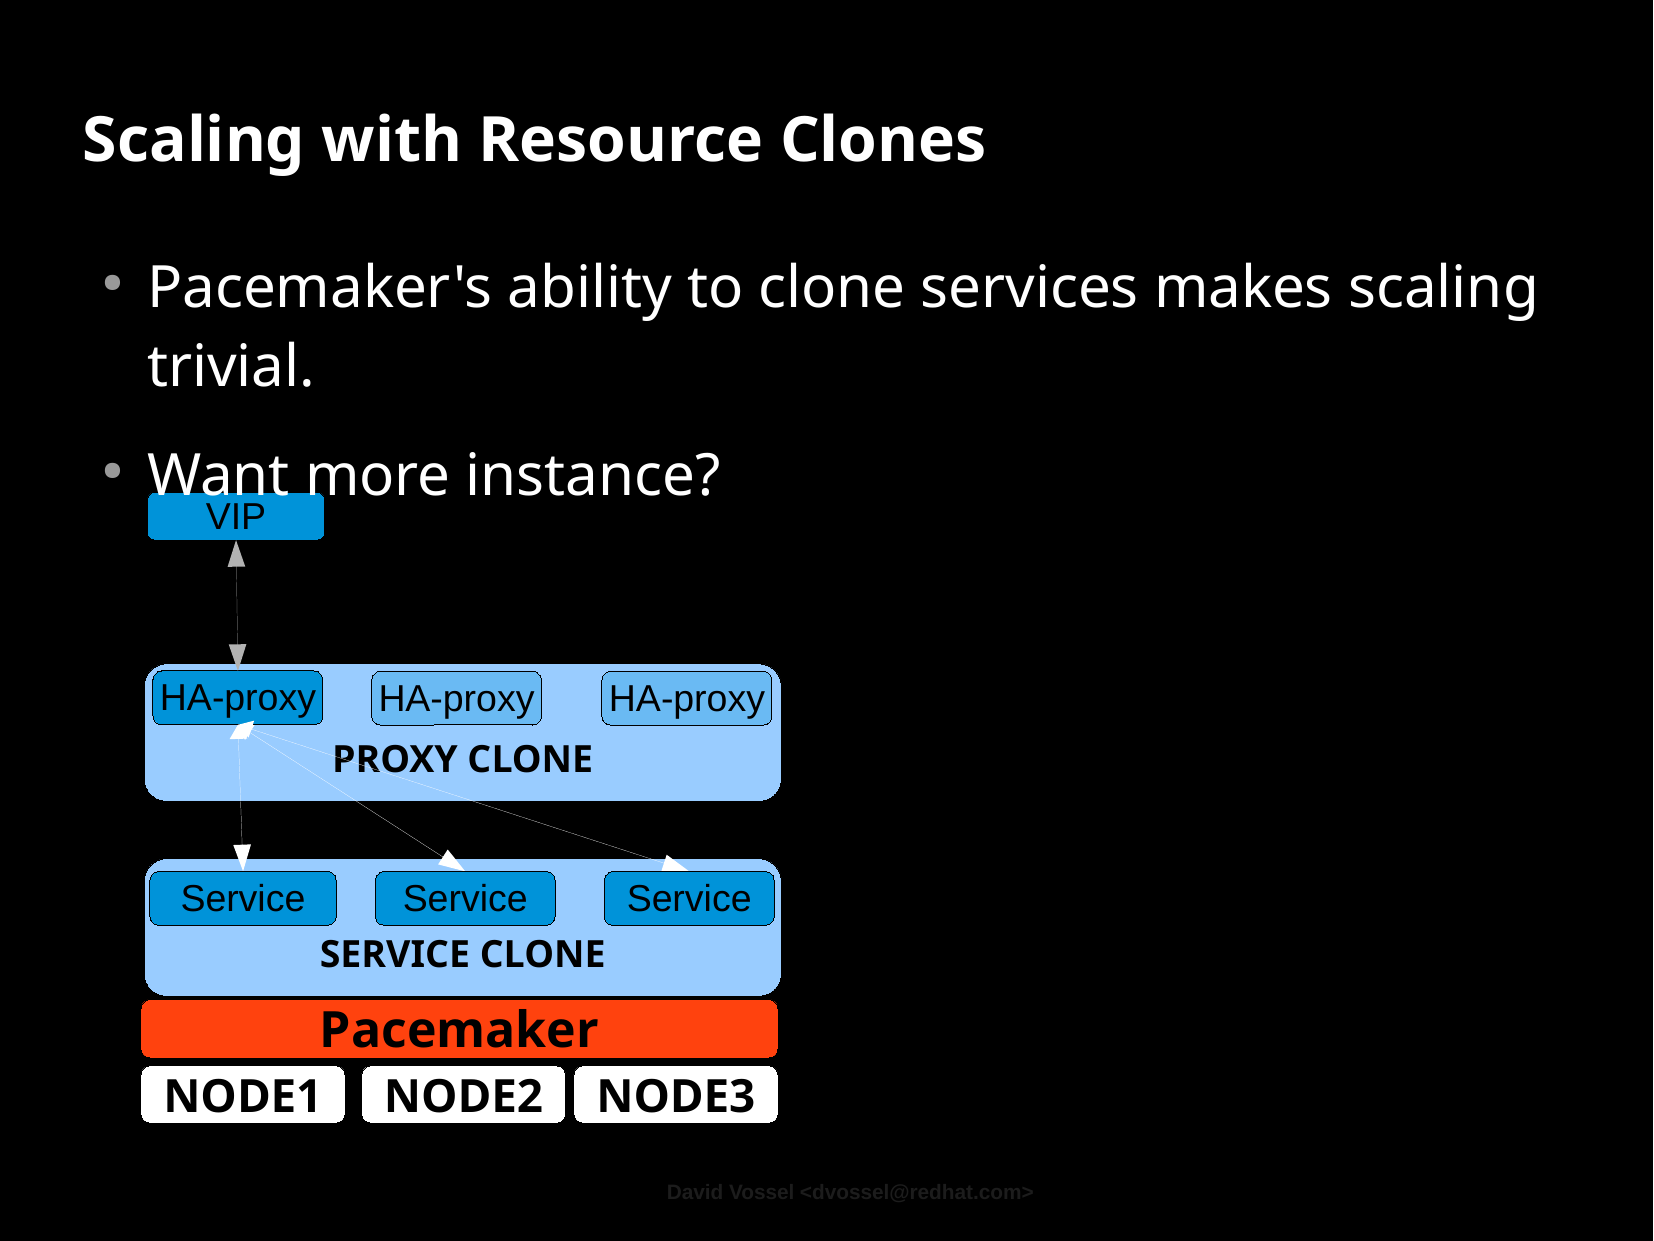

# Scaling with Resource Clones
Pacemaker's ability to clone services makes scaling trivial.
Want more instance?
VIP
PROXY CLONE
HA-proxy
HA-proxy
HA-proxy
SERVICE CLONE
Service
Service
Service
Pacemaker
NODE1
NODE2
NODE3